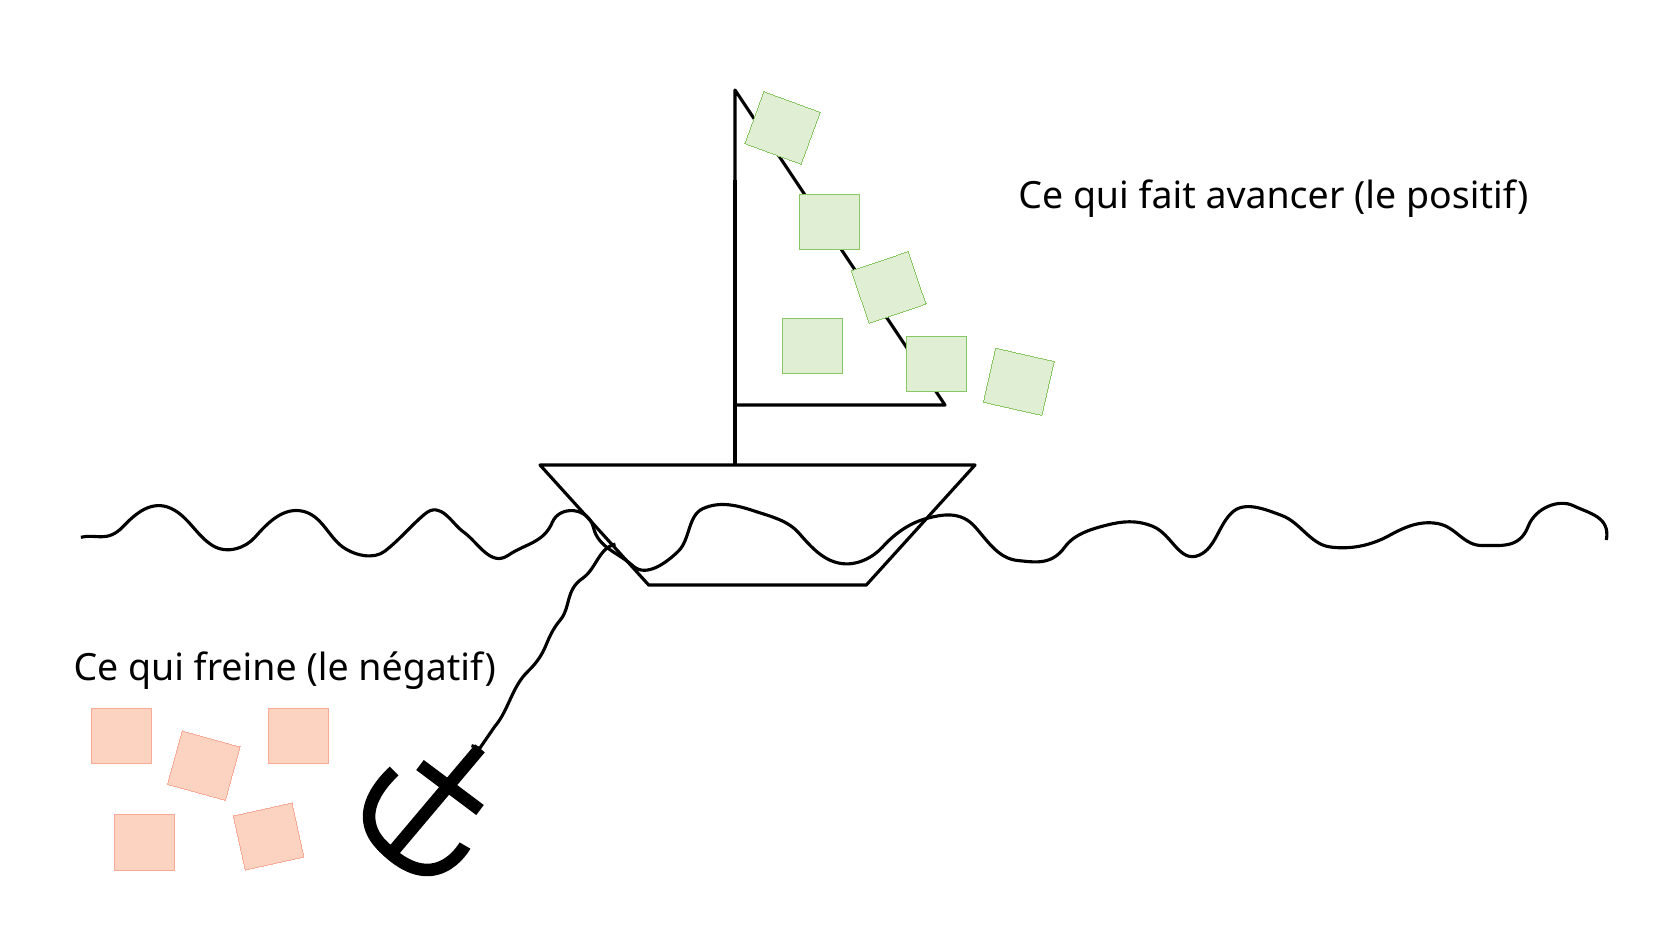

Ce qui fait avancer (le positif)
Ce qui freine (le négatif)